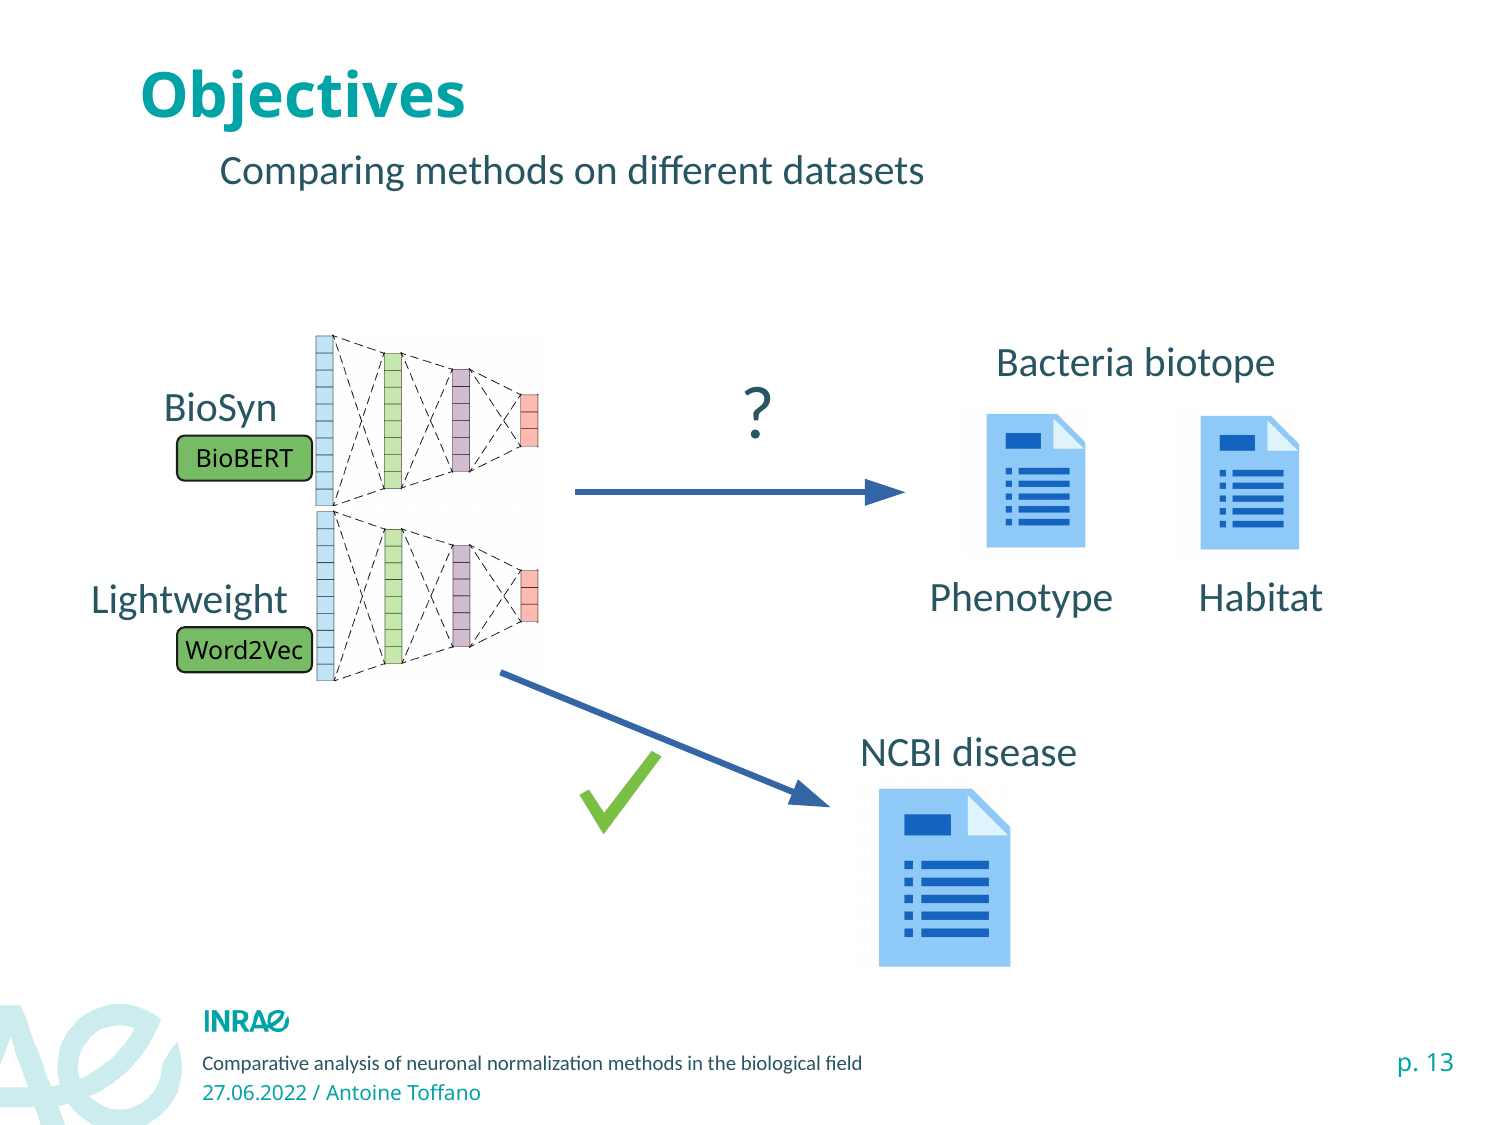

Objectives
Comparing methods on different datasets
Bacteria biotope
BioSyn
?
BioBERT
 Phenotype Habitat
Lightweight
Word2Vec
NCBI disease